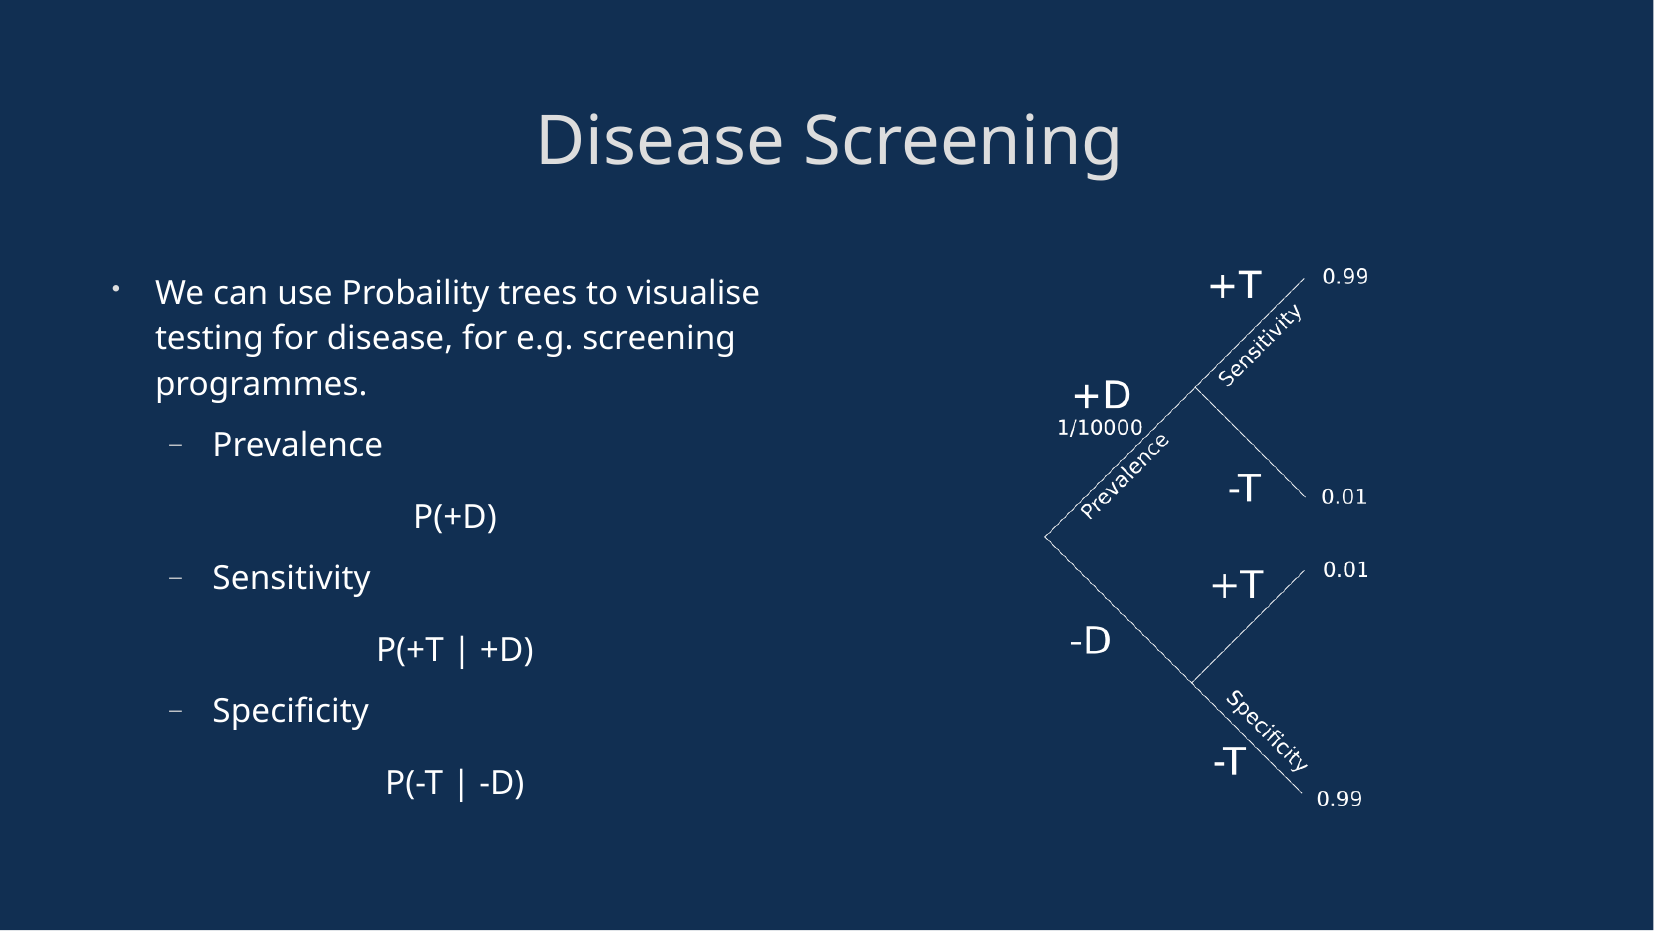

# Disease Screening
We can use Probaility trees to visualise testing for disease, for e.g. screening programmes.
Prevalence
P(+D)
Sensitivity
P(+T | +D)
Specificity
P(-T | -D)